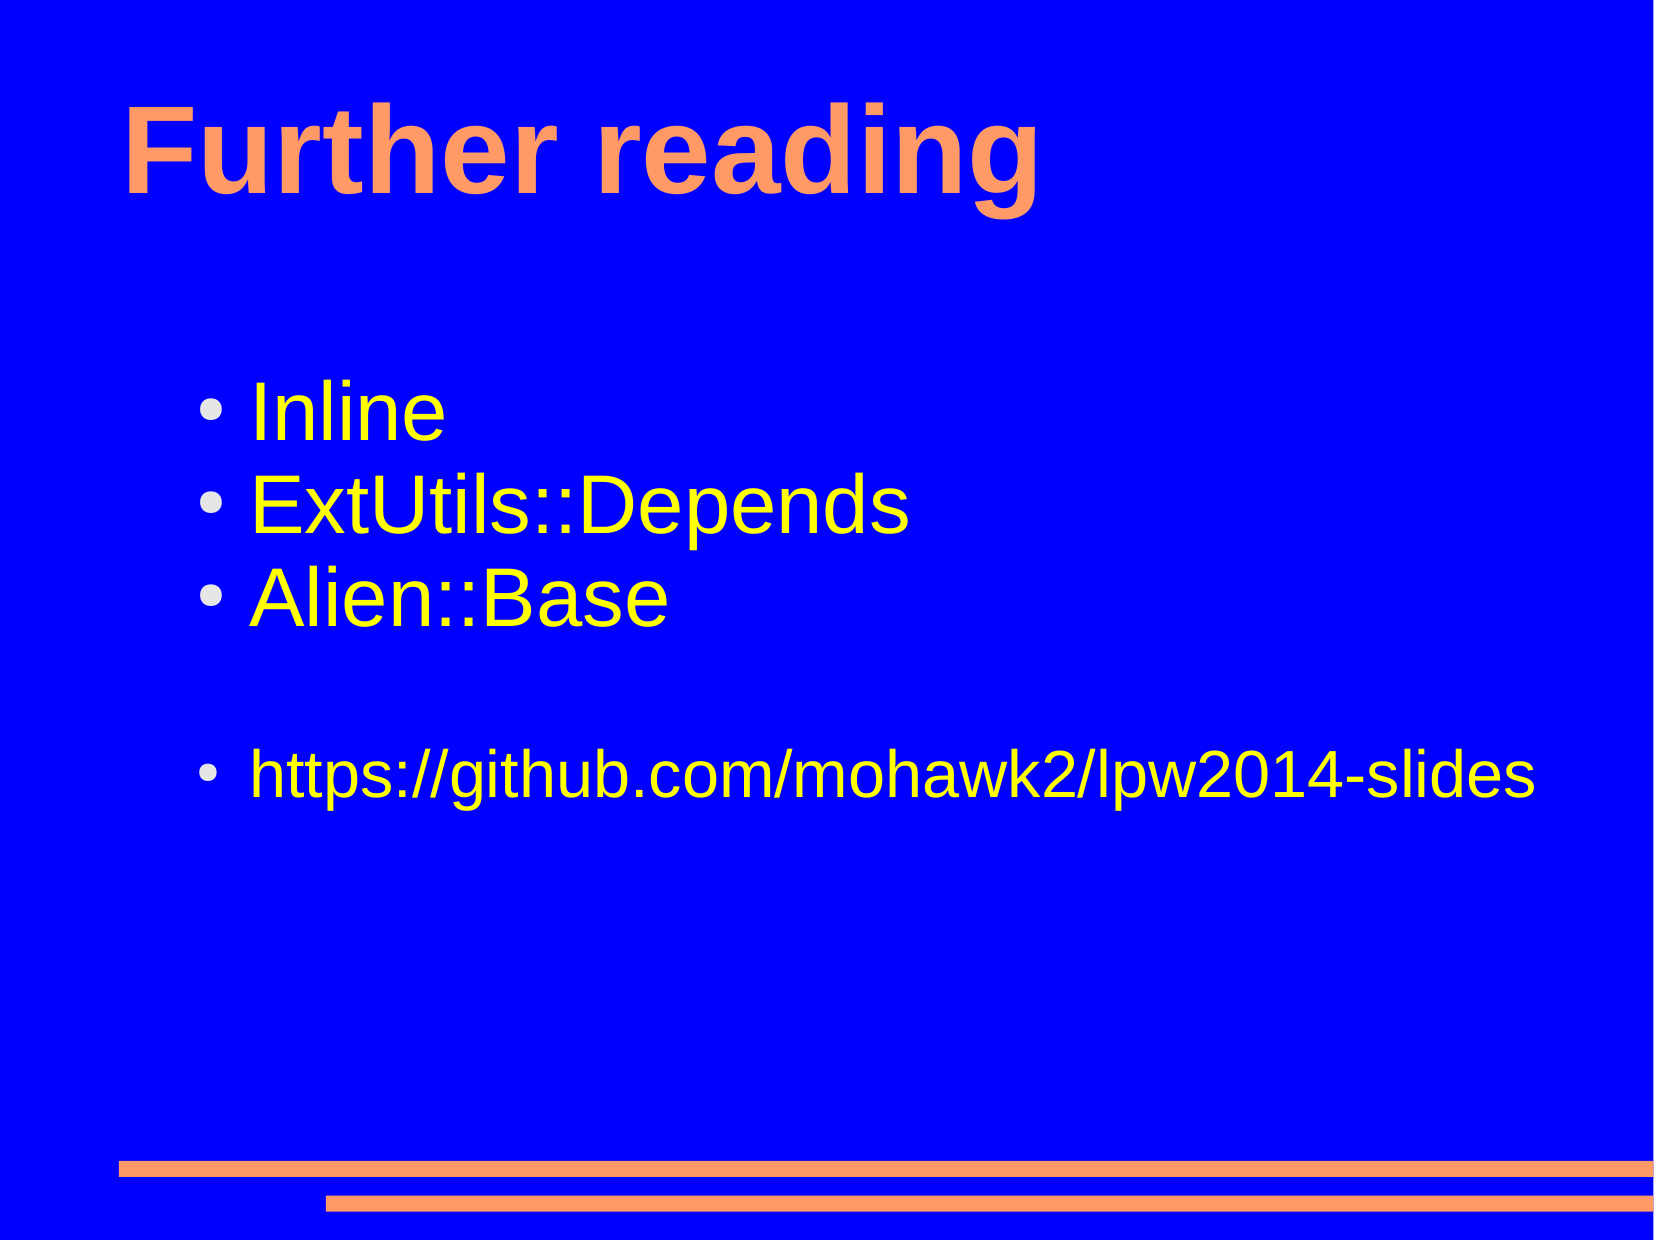

# Further reading
Inline
ExtUtils::Depends
Alien::Base
https://github.com/mohawk2/lpw2014-slides